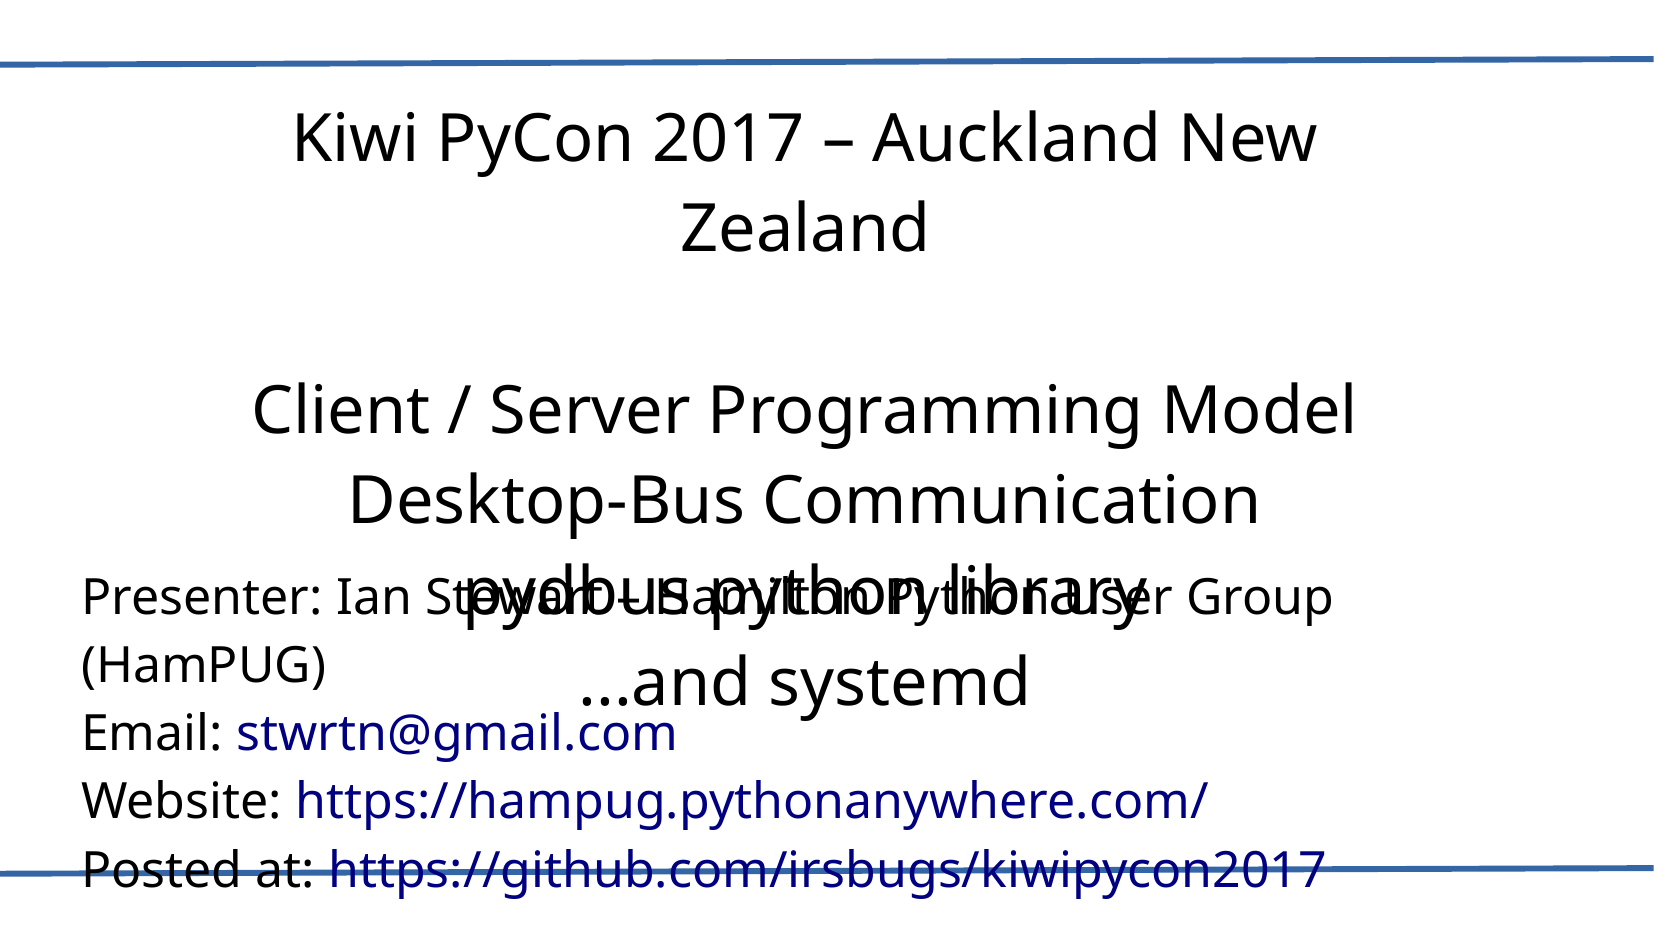

Kiwi PyCon 2017 – Auckland New Zealand
Client / Server Programming Model
Desktop-Bus Communication
pydbus python library
...and systemd
Presenter: Ian Stewart – Hamilton Python User Group (HamPUG)
Email: stwrtn@gmail.com
Website: https://hampug.pythonanywhere.com/
Posted at: https://github.com/irsbugs/kiwipycon2017
This presentation is designed to also be a reference document.